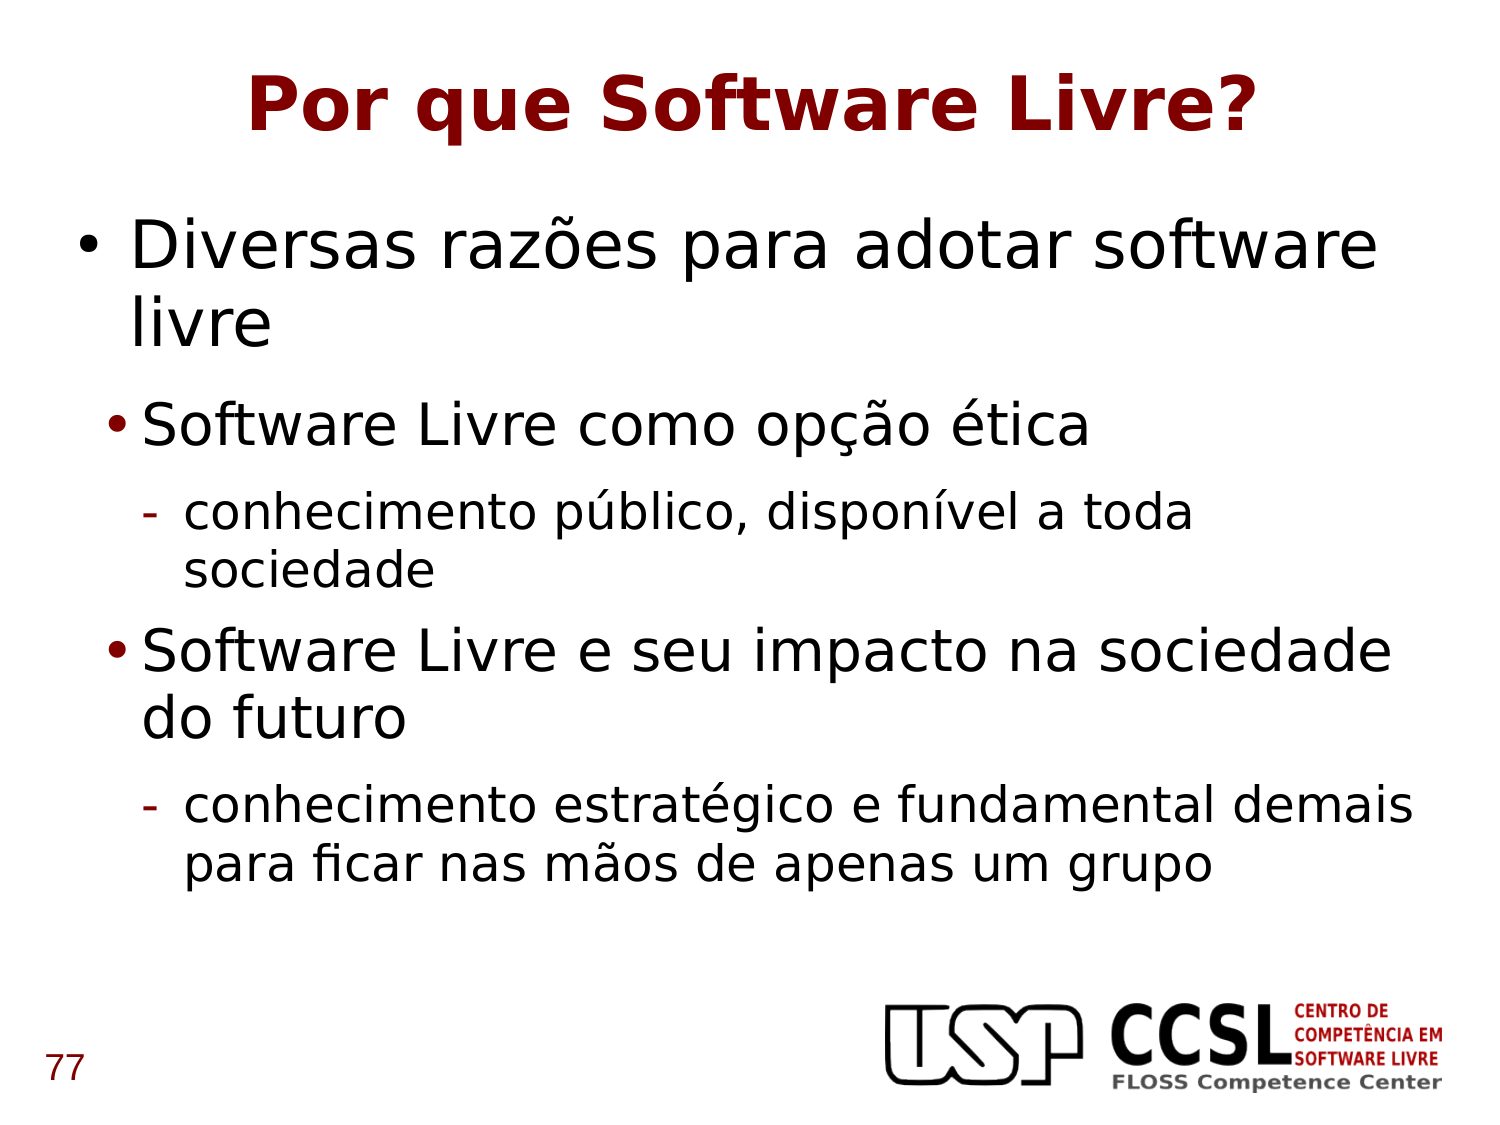

# Por que Software Livre?
Diversas razões para adotar software livre
Software Livre como opção ética
conhecimento público, disponível a toda sociedade
Software Livre e seu impacto na sociedade do futuro
conhecimento estratégico e fundamental demais para ficar nas mãos de apenas um grupo